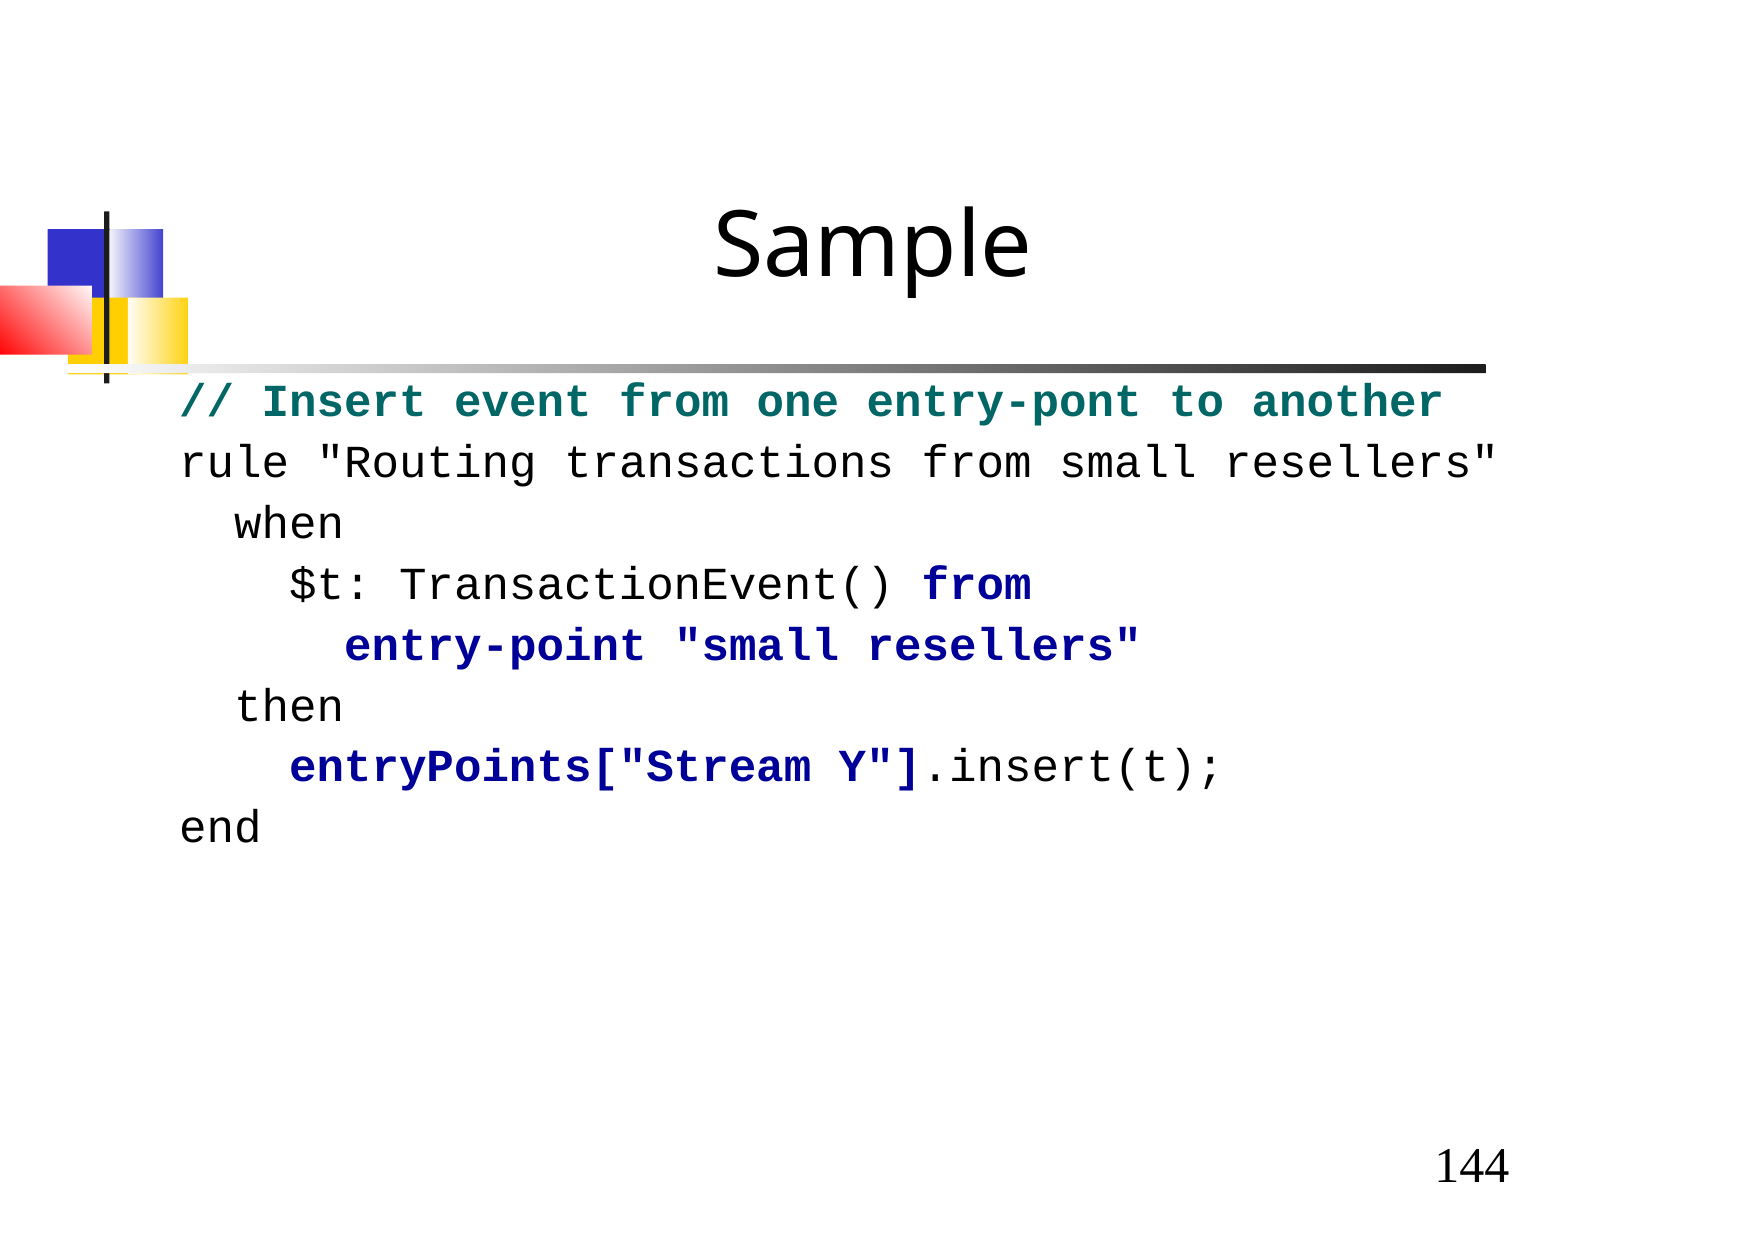

# Sample
// Insert event from one entry-pont to another
rule "Routing transactions from small resellers"
 when
 $t: TransactionEvent() from
 entry-point "small resellers"
 then
 entryPoints["Stream Y"].insert(t);
end